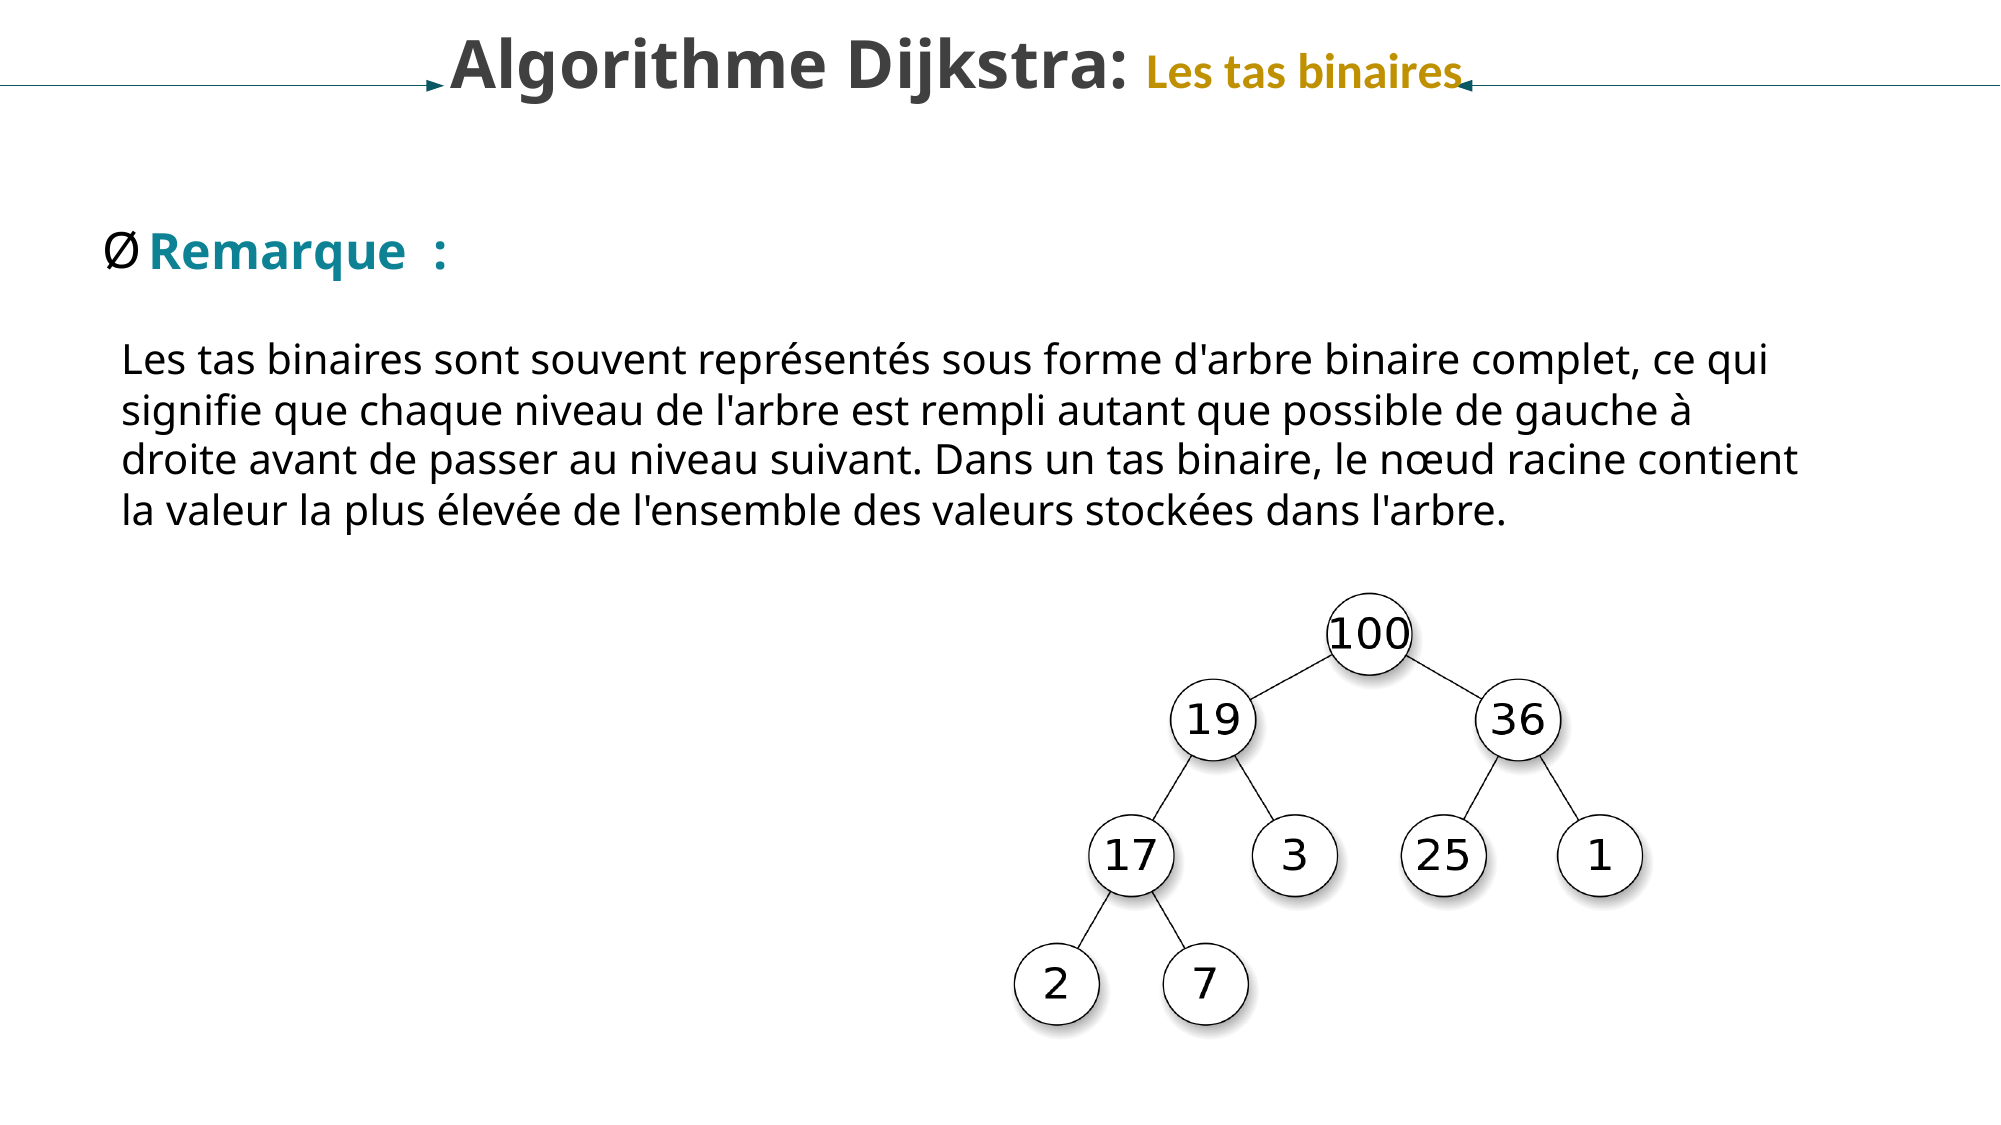

Algorithme Dijkstra: Les tas binaires
# Analyse du projet : diapositive 3
Remarque :
Les tas binaires sont souvent représentés sous forme d'arbre binaire complet, ce qui signifie que chaque niveau de l'arbre est rempli autant que possible de gauche à droite avant de passer au niveau suivant. Dans un tas binaire, le nœud racine contient la valeur la plus élevée de l'ensemble des valeurs stockées dans l'arbre.